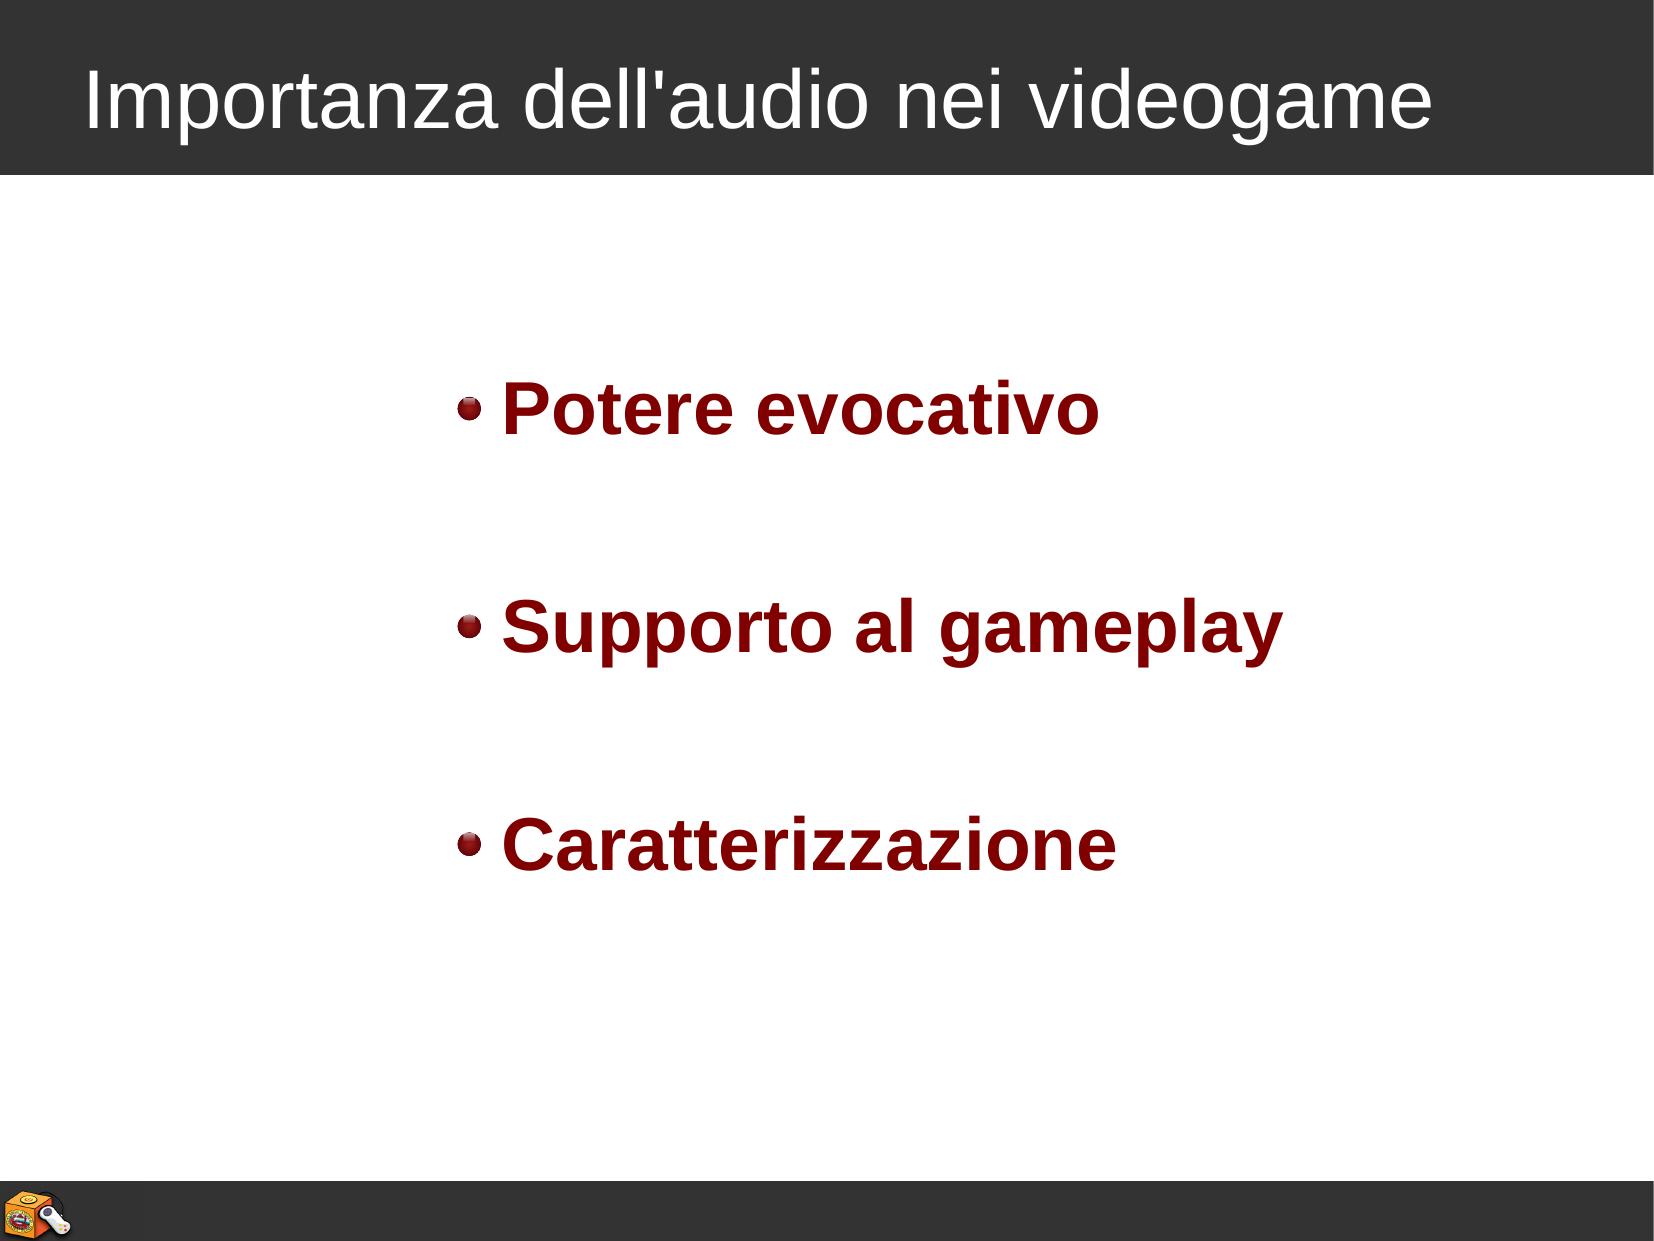

# Importanza dell'audio nei videogame
 Potere evocativo
 Supporto al gameplay
 Caratterizzazione